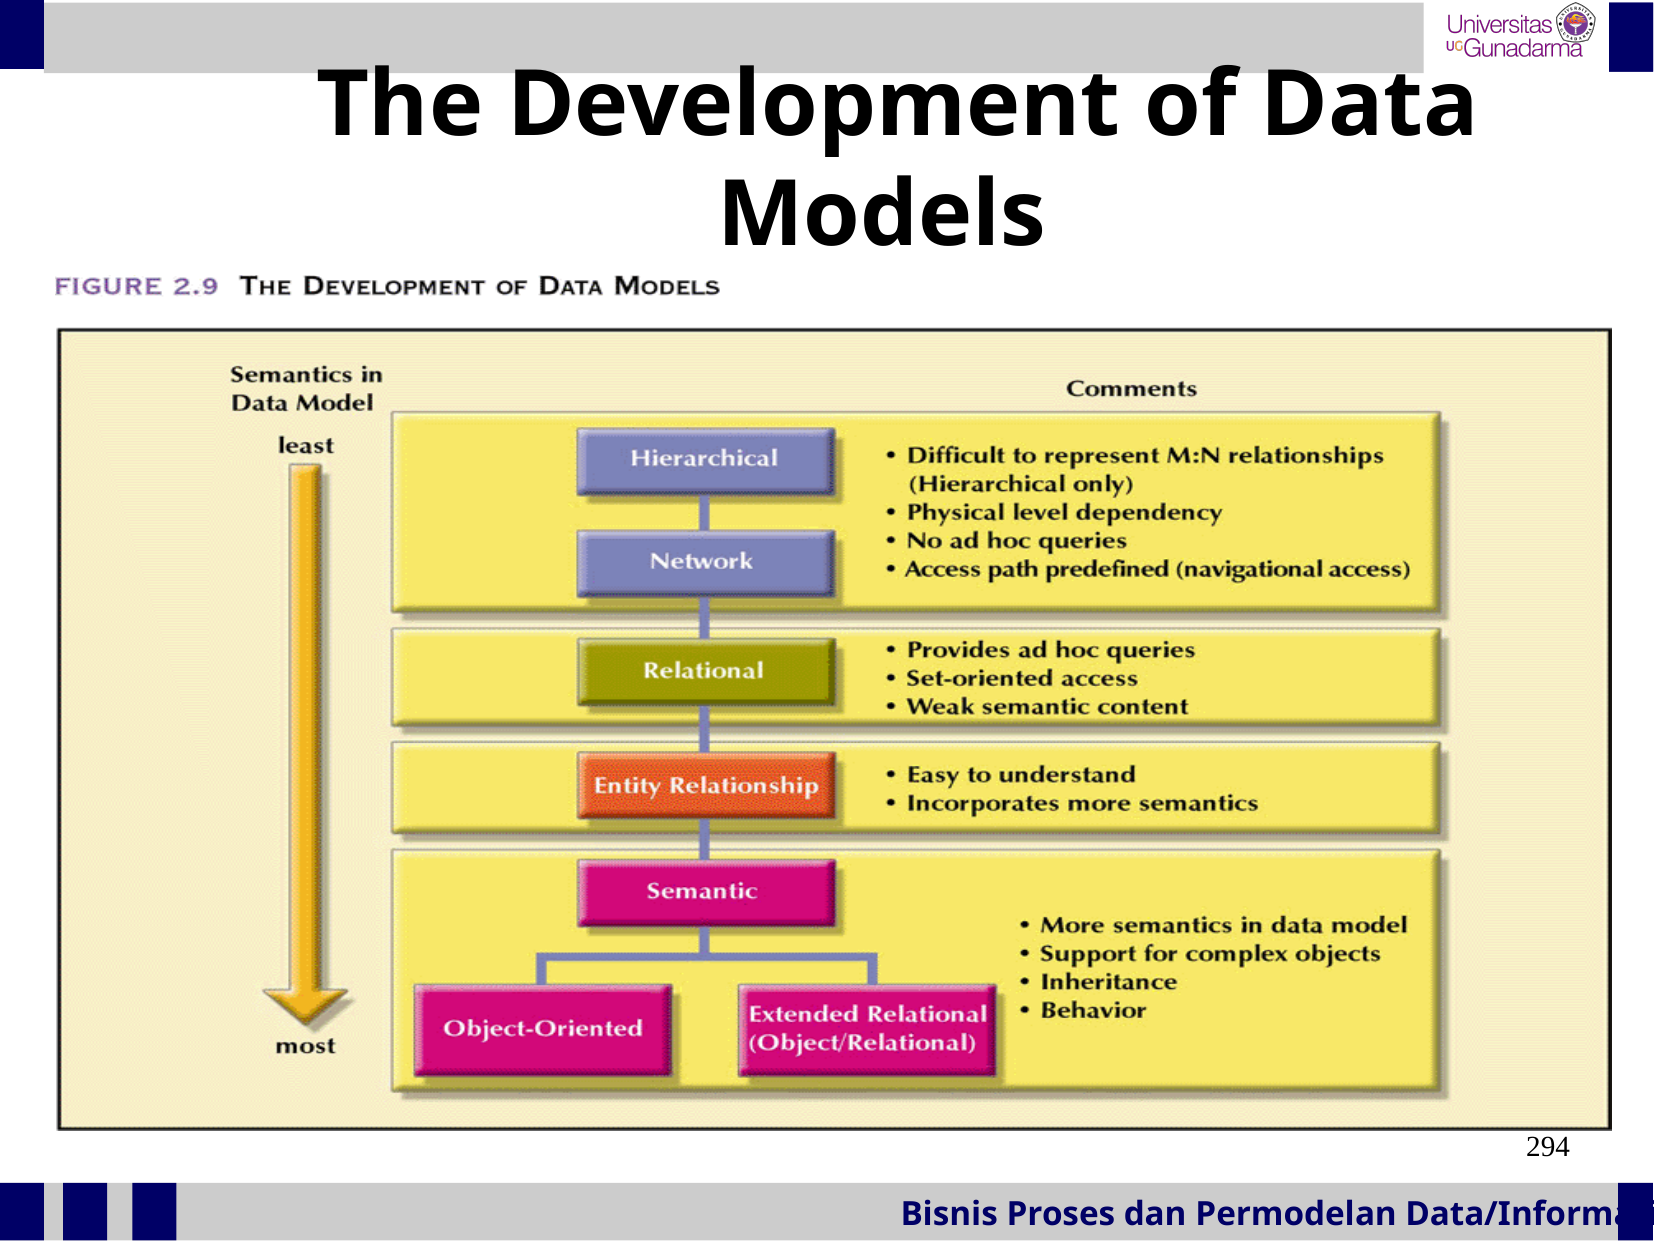

# The Development of Data Models
294